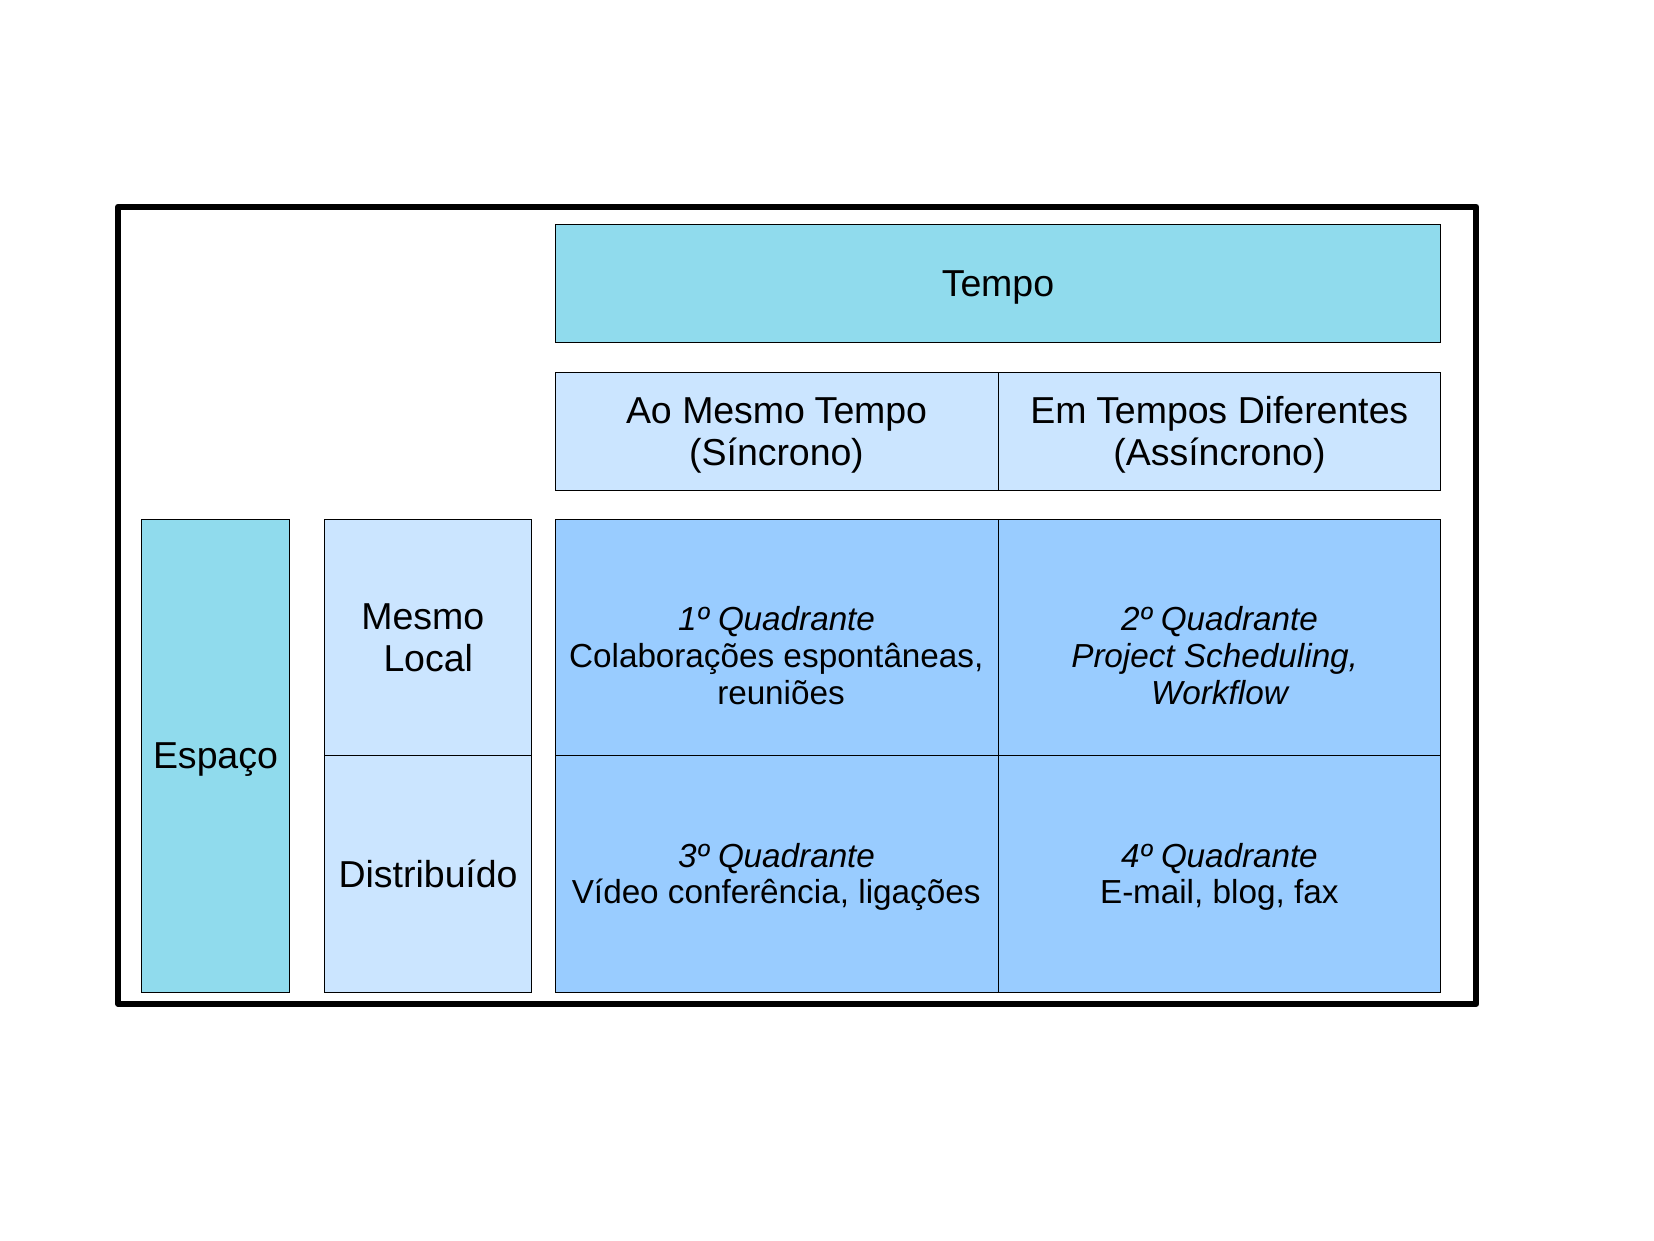

Tempo
Ao Mesmo Tempo
(Síncrono)
Em Tempos Diferentes
(Assíncrono)
Espaço
Mesmo
Local
1º Quadrante
Colaborações espontâneas,
 reuniões
2º Quadrante
Project Scheduling,
Workflow
Distribuído
3º Quadrante
Vídeo conferência, ligações
4º Quadrante
E-mail, blog, fax